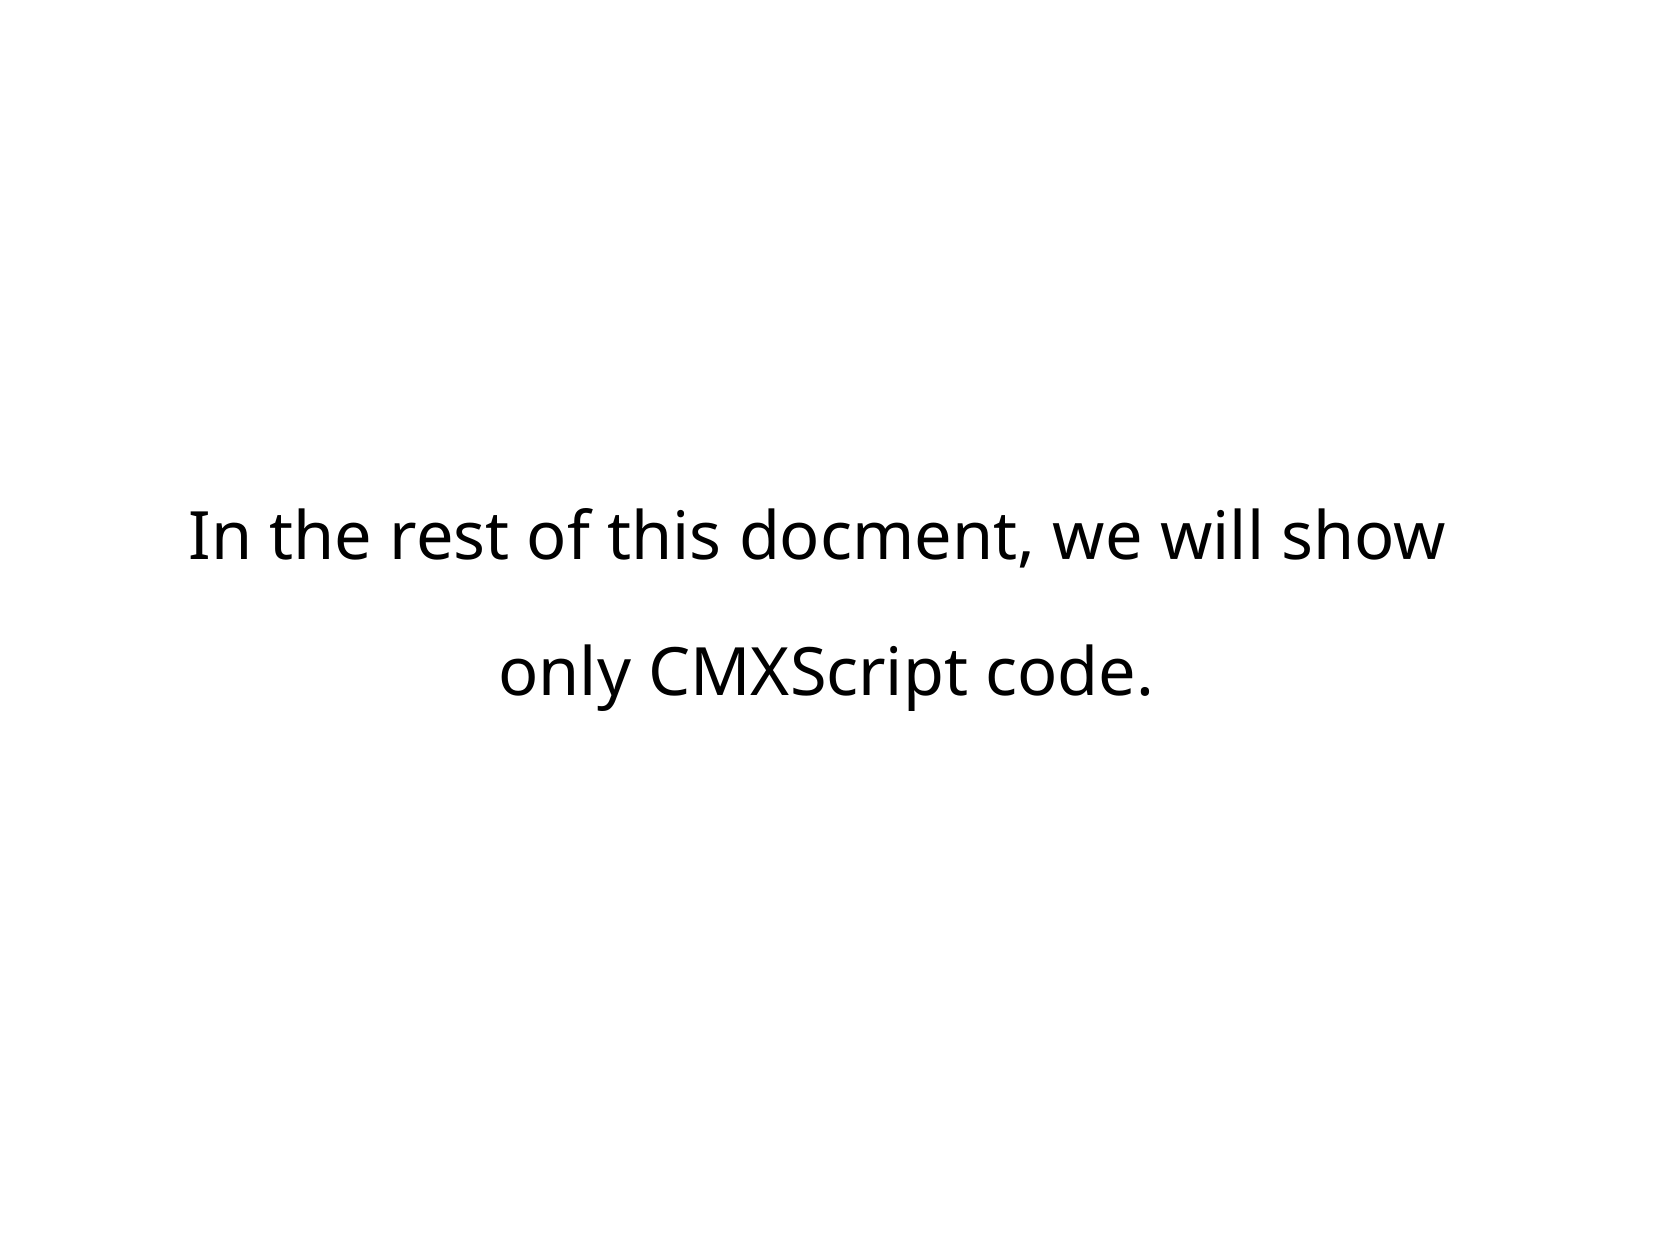

# In the rest of this docment, we will show only CMXScript code.